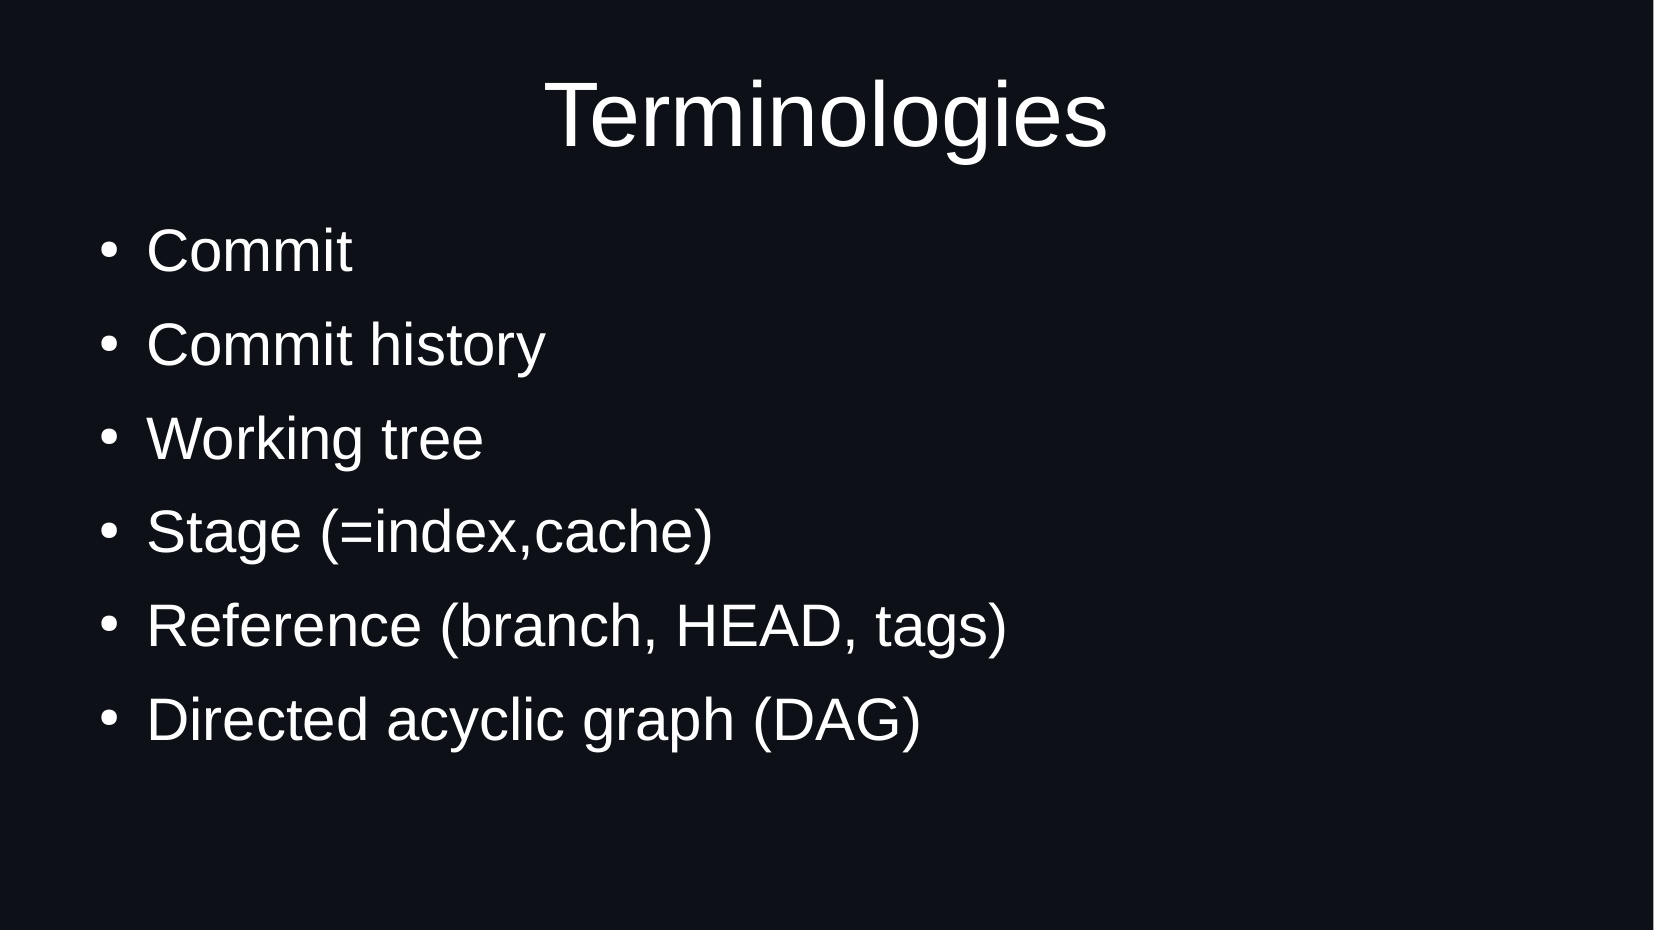

# Terminologies
Commit
Commit history
Working tree
Stage (=index,cache)
Reference (branch, HEAD, tags)
Directed acyclic graph (DAG)